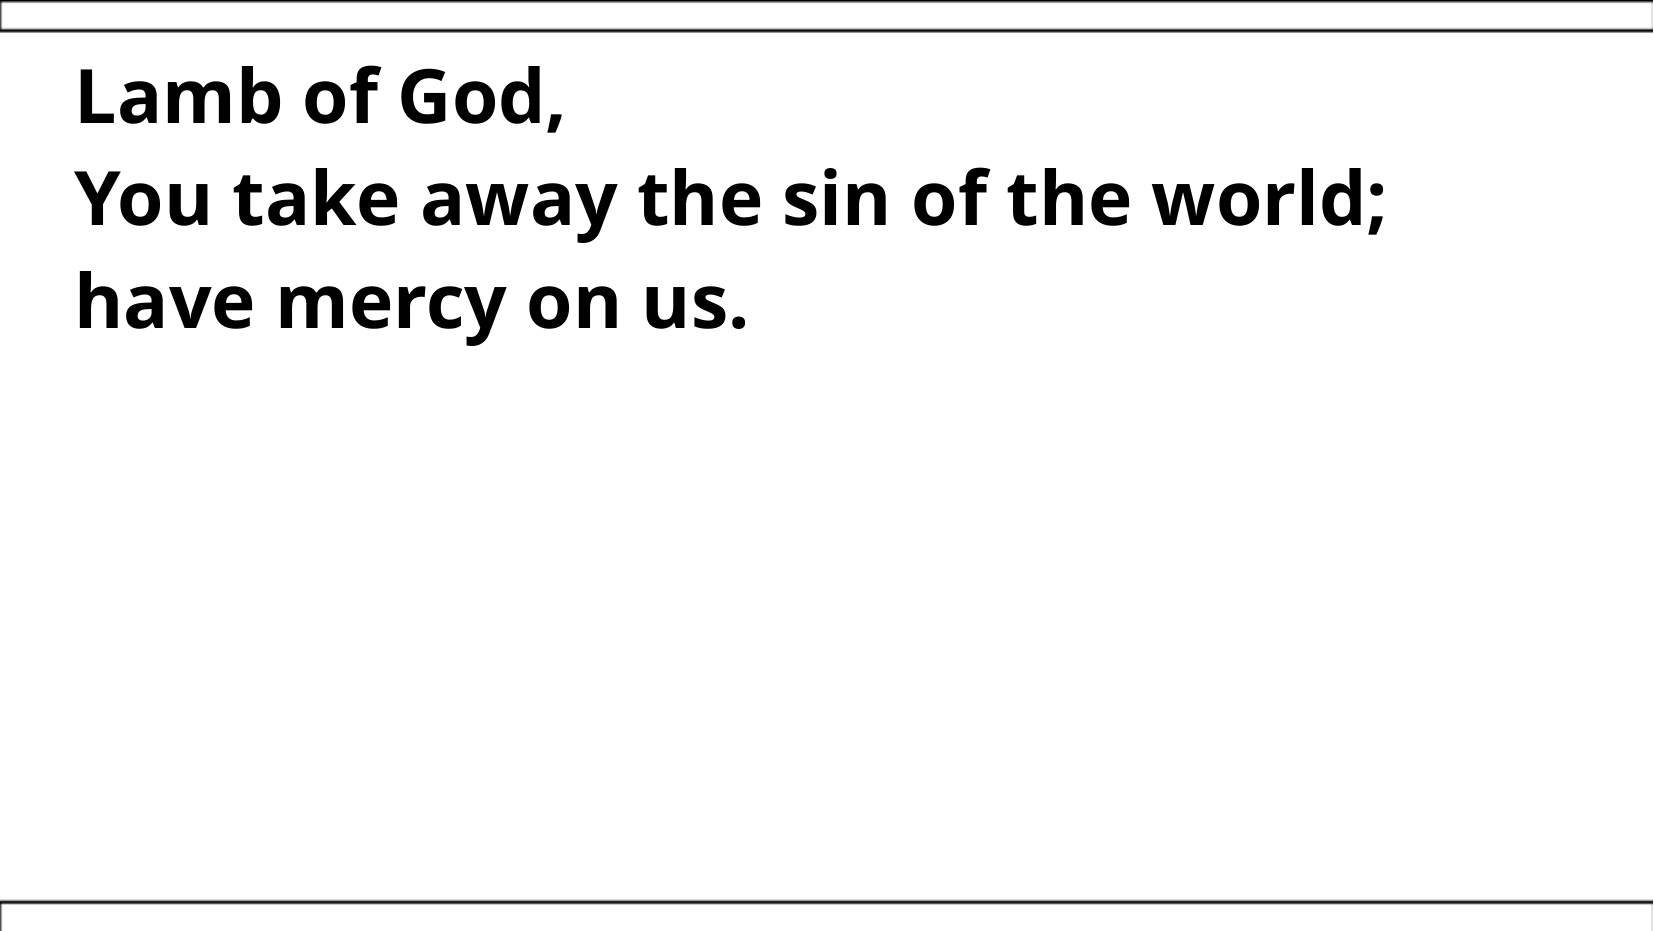

Lamb of God,
You take away the sin of the world;
have mercy on us.